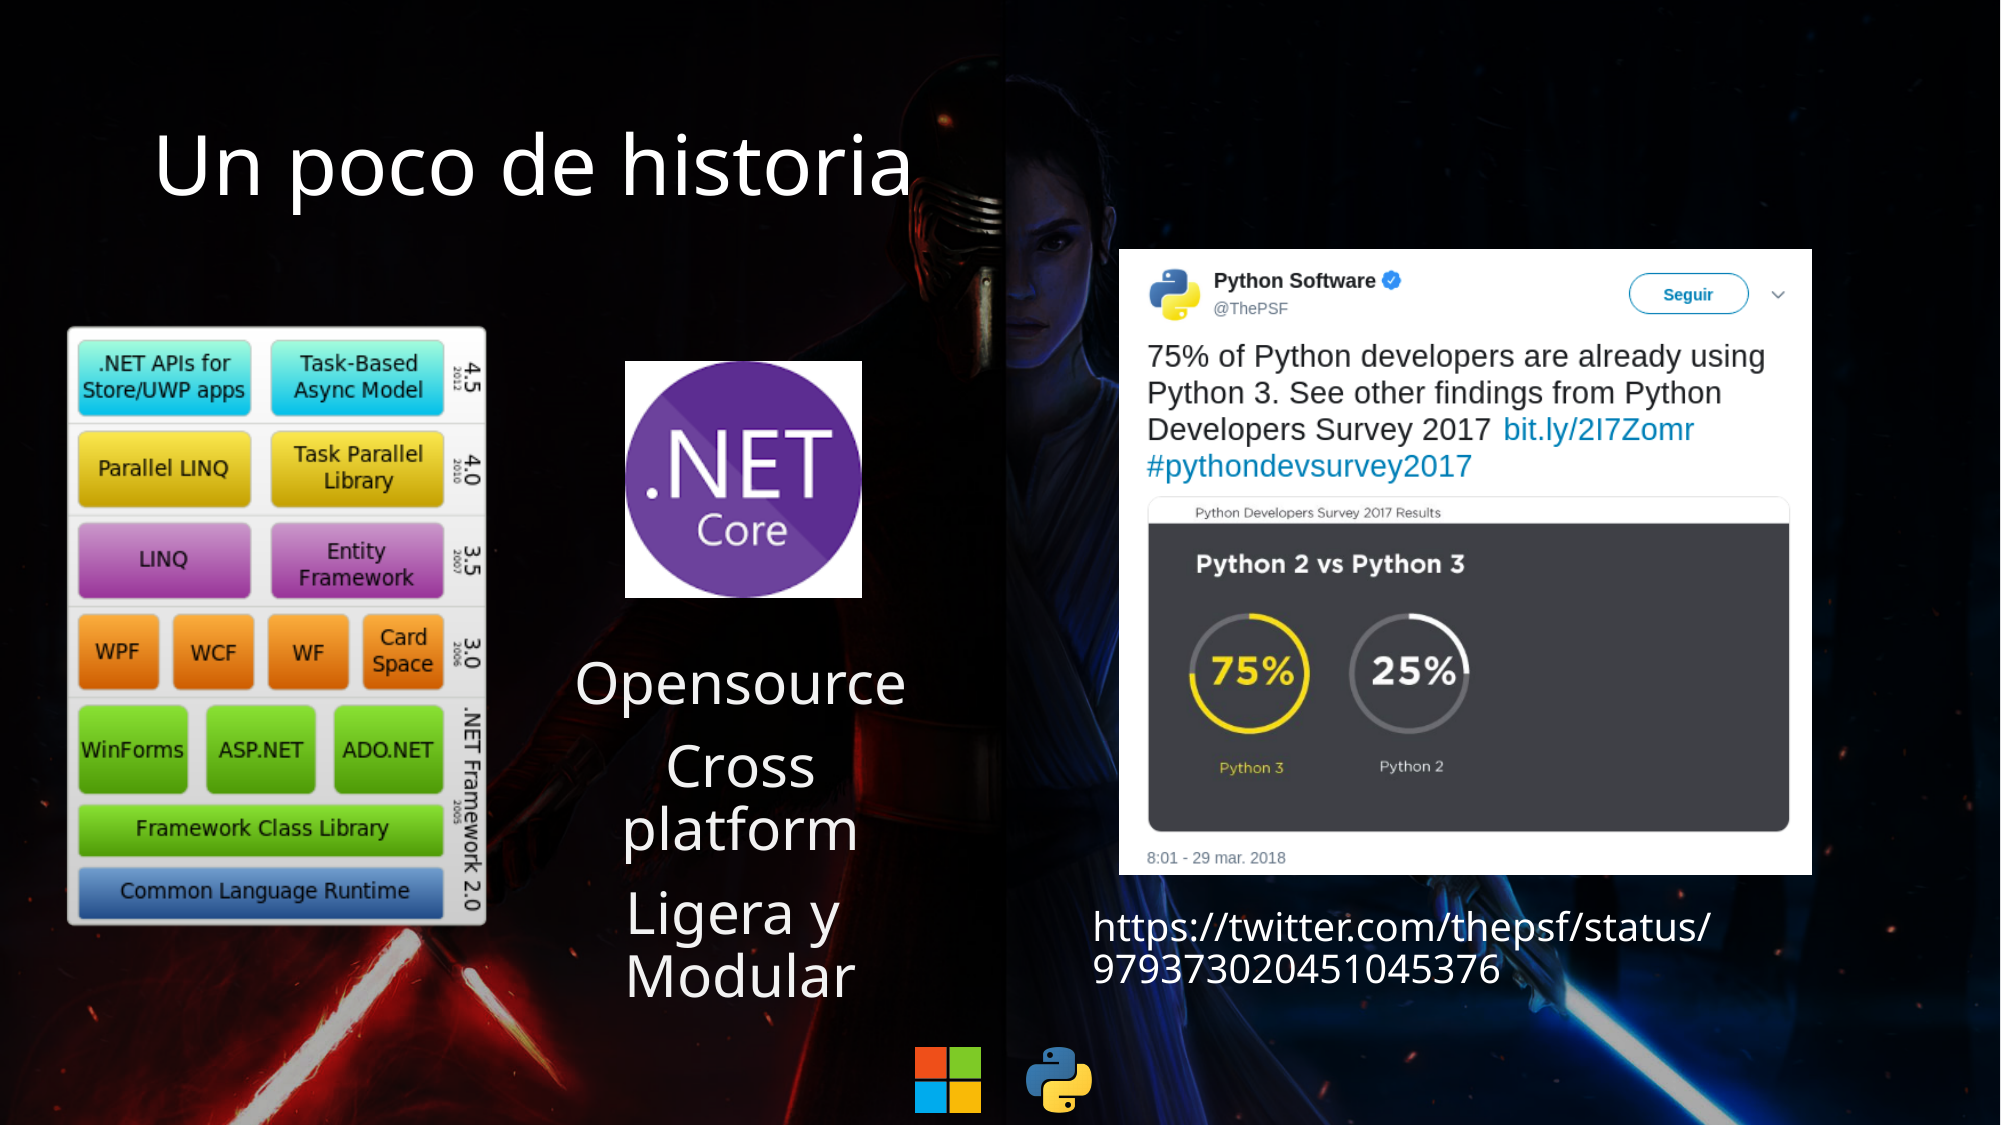

# Un poco de historia
Opensource
Cross platform
Ligera y Modular
https://twitter.com/thepsf/status/979373020451045376